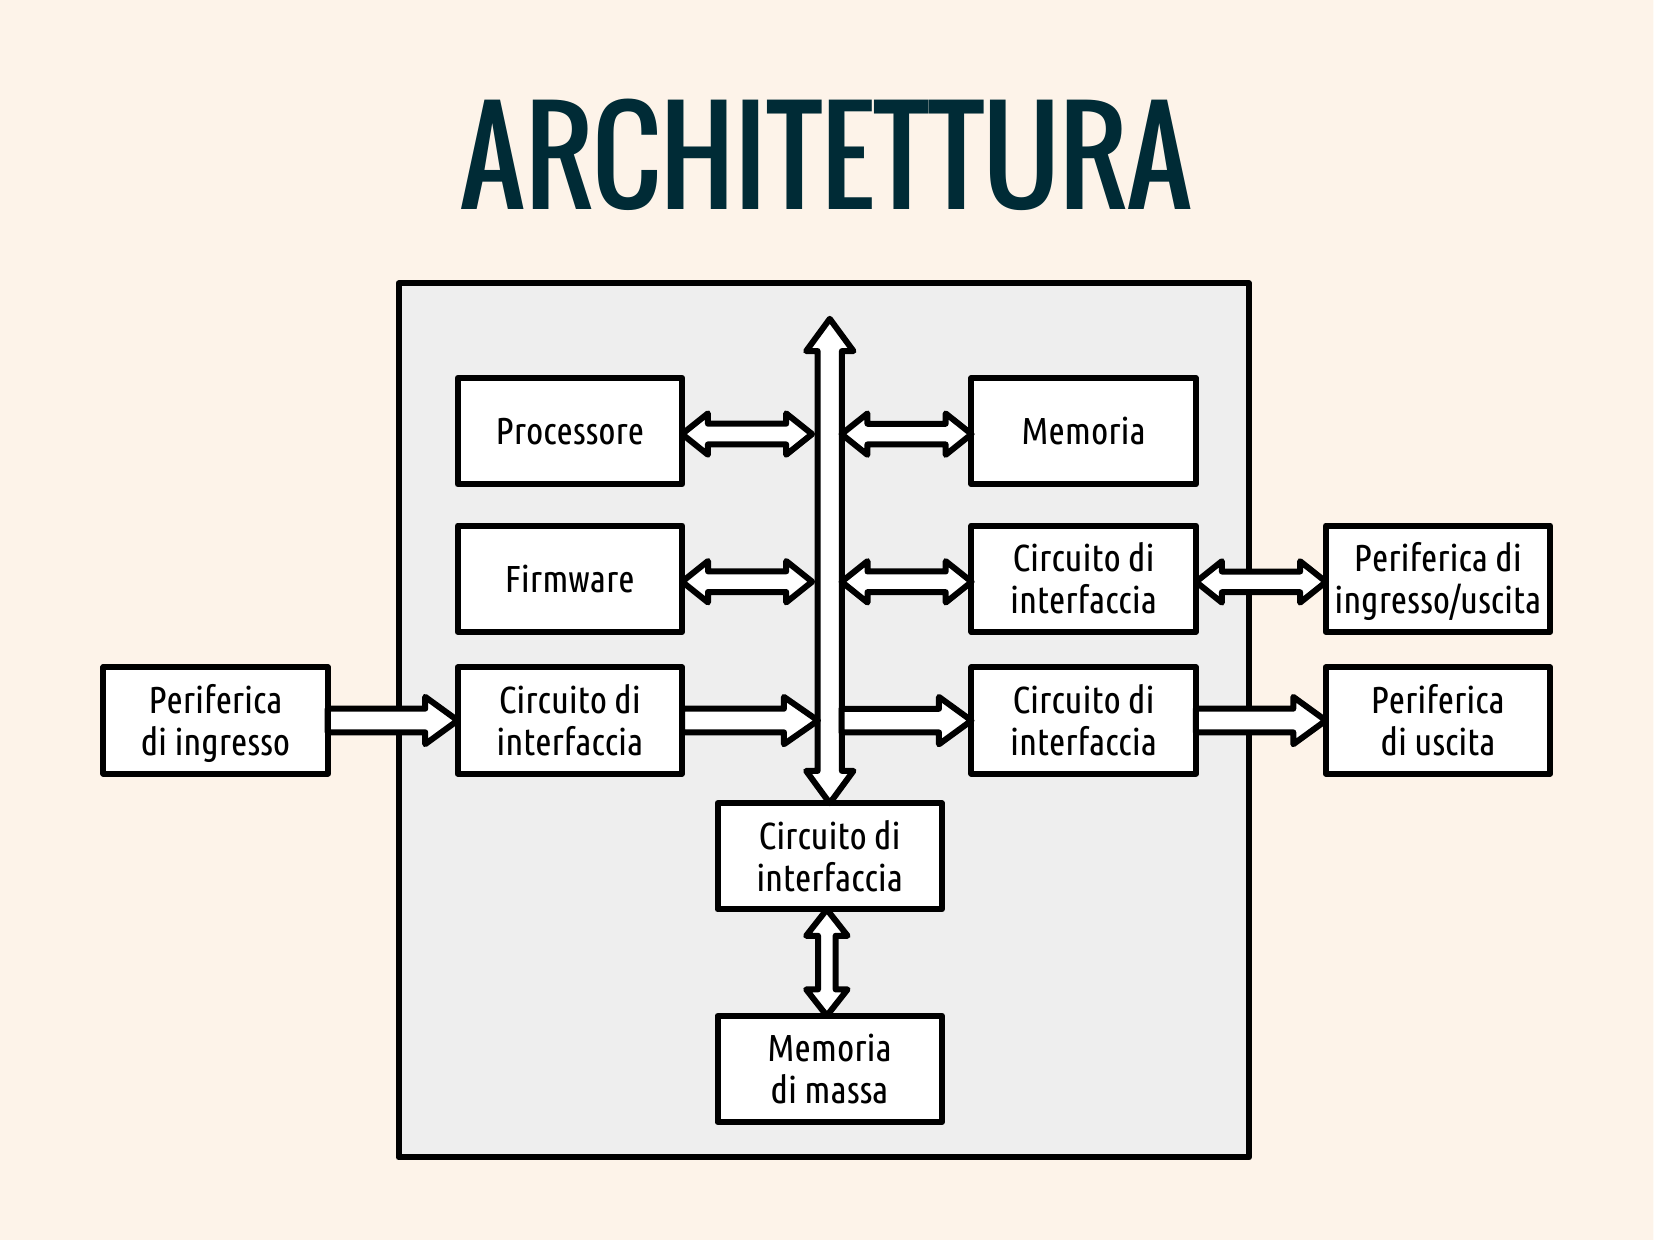

# Architettura
Processore
Memoria
Firmware
Circuito di
interfaccia
Periferica di
ingresso/uscita
Periferica
di ingresso
Circuito di
interfaccia
Circuito di
interfaccia
Periferica
di uscita
Circuito di
interfaccia
Memoria
di massa